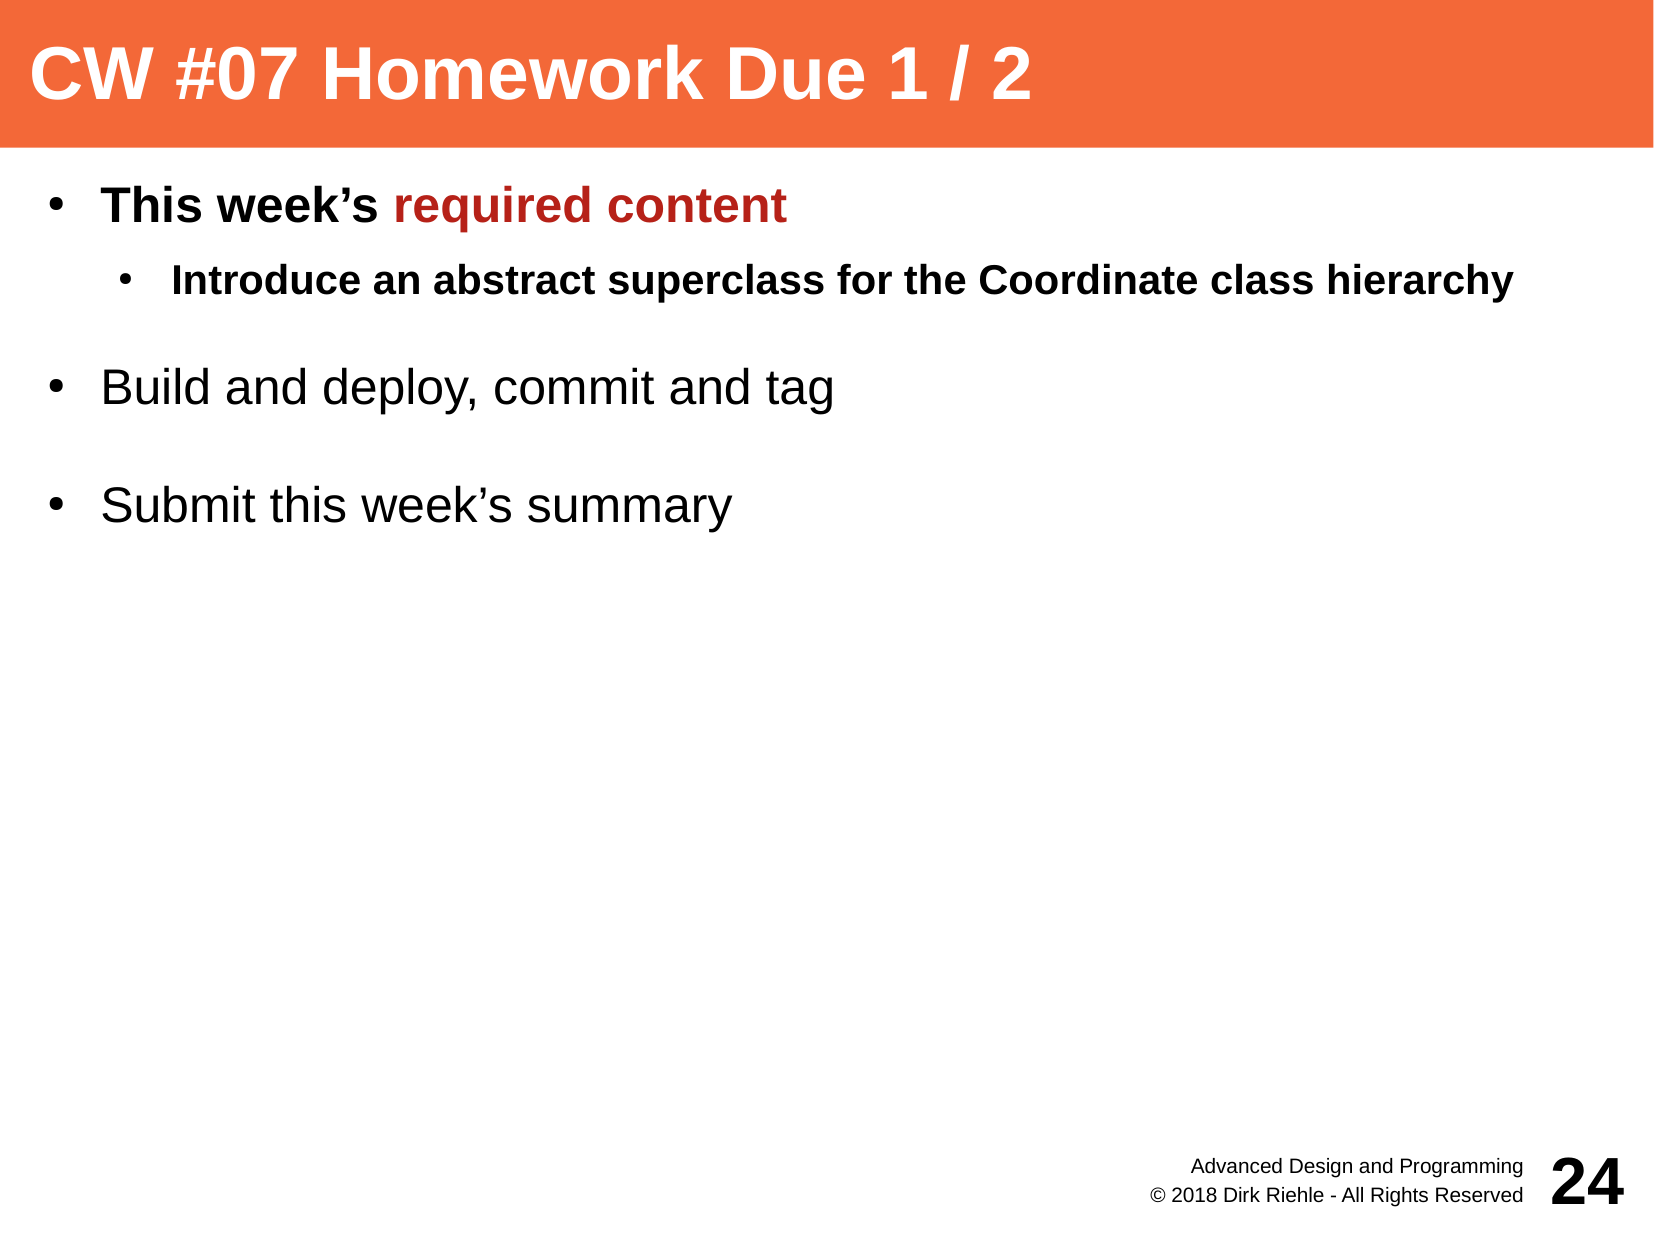

# CW #07 Homework Due 1 / 2
This week’s required content
Introduce an abstract superclass for the Coordinate class hierarchy
Build and deploy, commit and tag
Submit this week’s summary
Advanced Design and Programming
24
© 2018 Dirk Riehle - All Rights Reserved